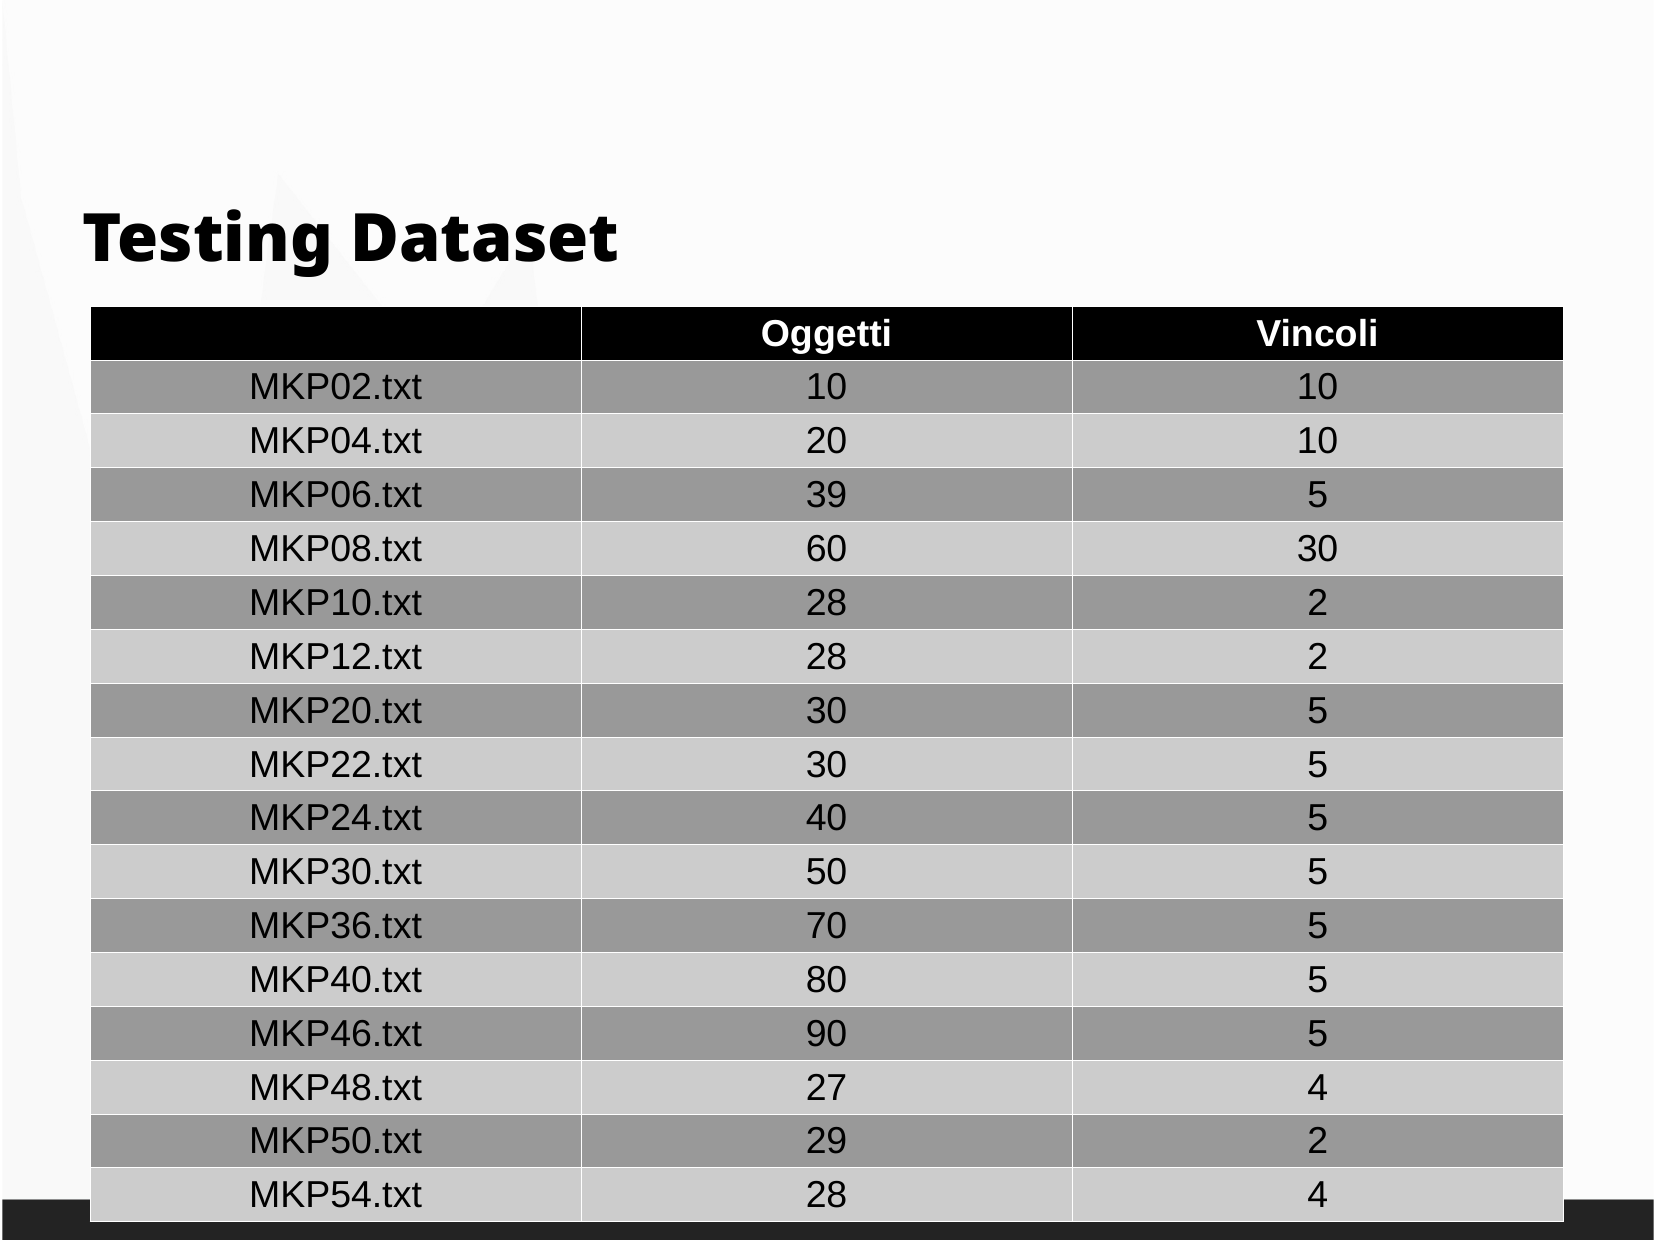

# Testing Dataset
| File | Oggetti | Vincoli |
| --- | --- | --- |
| MKP02.txt | 10 | 10 |
| MKP04.txt | 20 | 10 |
| MKP06.txt | 39 | 5 |
| MKP08.txt | 60 | 30 |
| MKP10.txt | 28 | 2 |
| MKP12.txt | 28 | 2 |
| MKP20.txt | 30 | 5 |
| MKP22.txt | 30 | 5 |
| MKP24.txt | 40 | 5 |
| MKP30.txt | 50 | 5 |
| MKP36.txt | 70 | 5 |
| MKP40.txt | 80 | 5 |
| MKP46.txt | 90 | 5 |
| MKP48.txt | 27 | 4 |
| MKP50.txt | 29 | 2 |
| MKP54.txt | 28 | 4 |